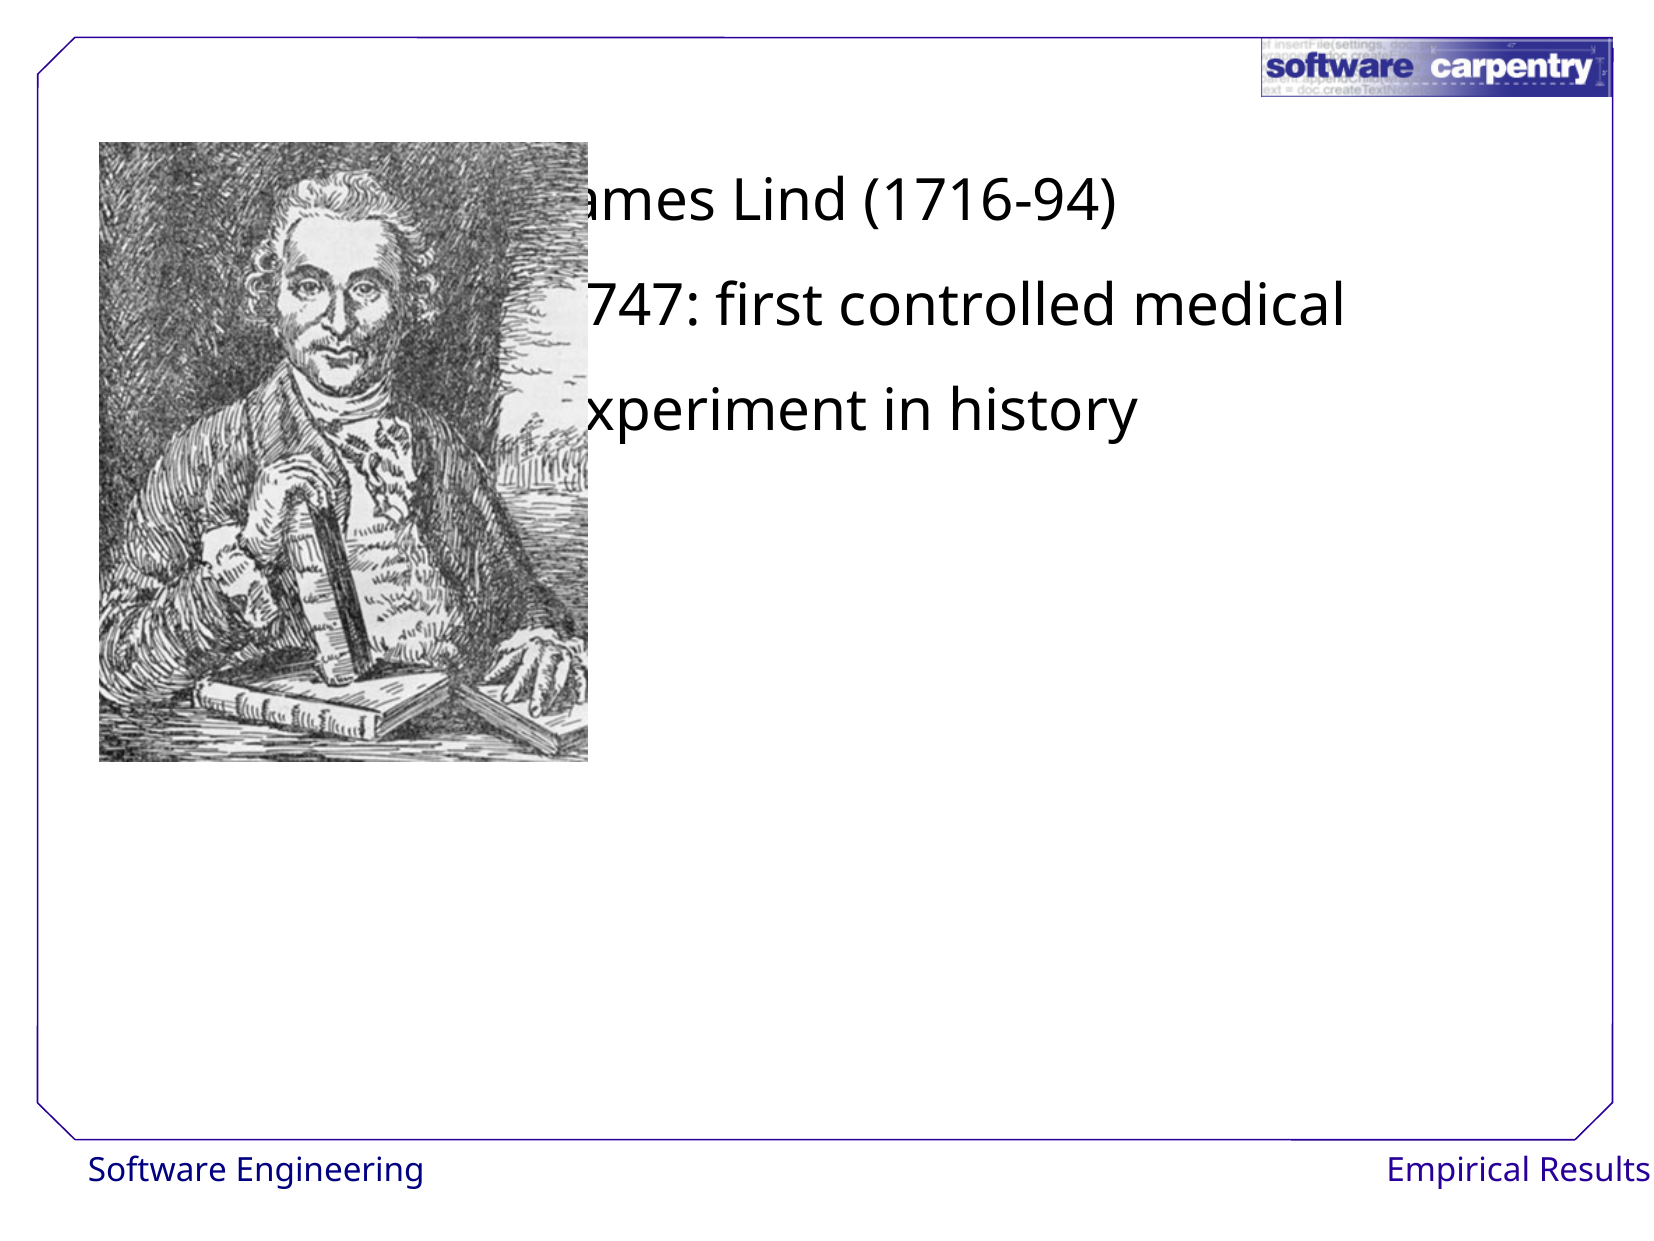

James Lind (1716-94)
1747: first controlled medical
experiment in history